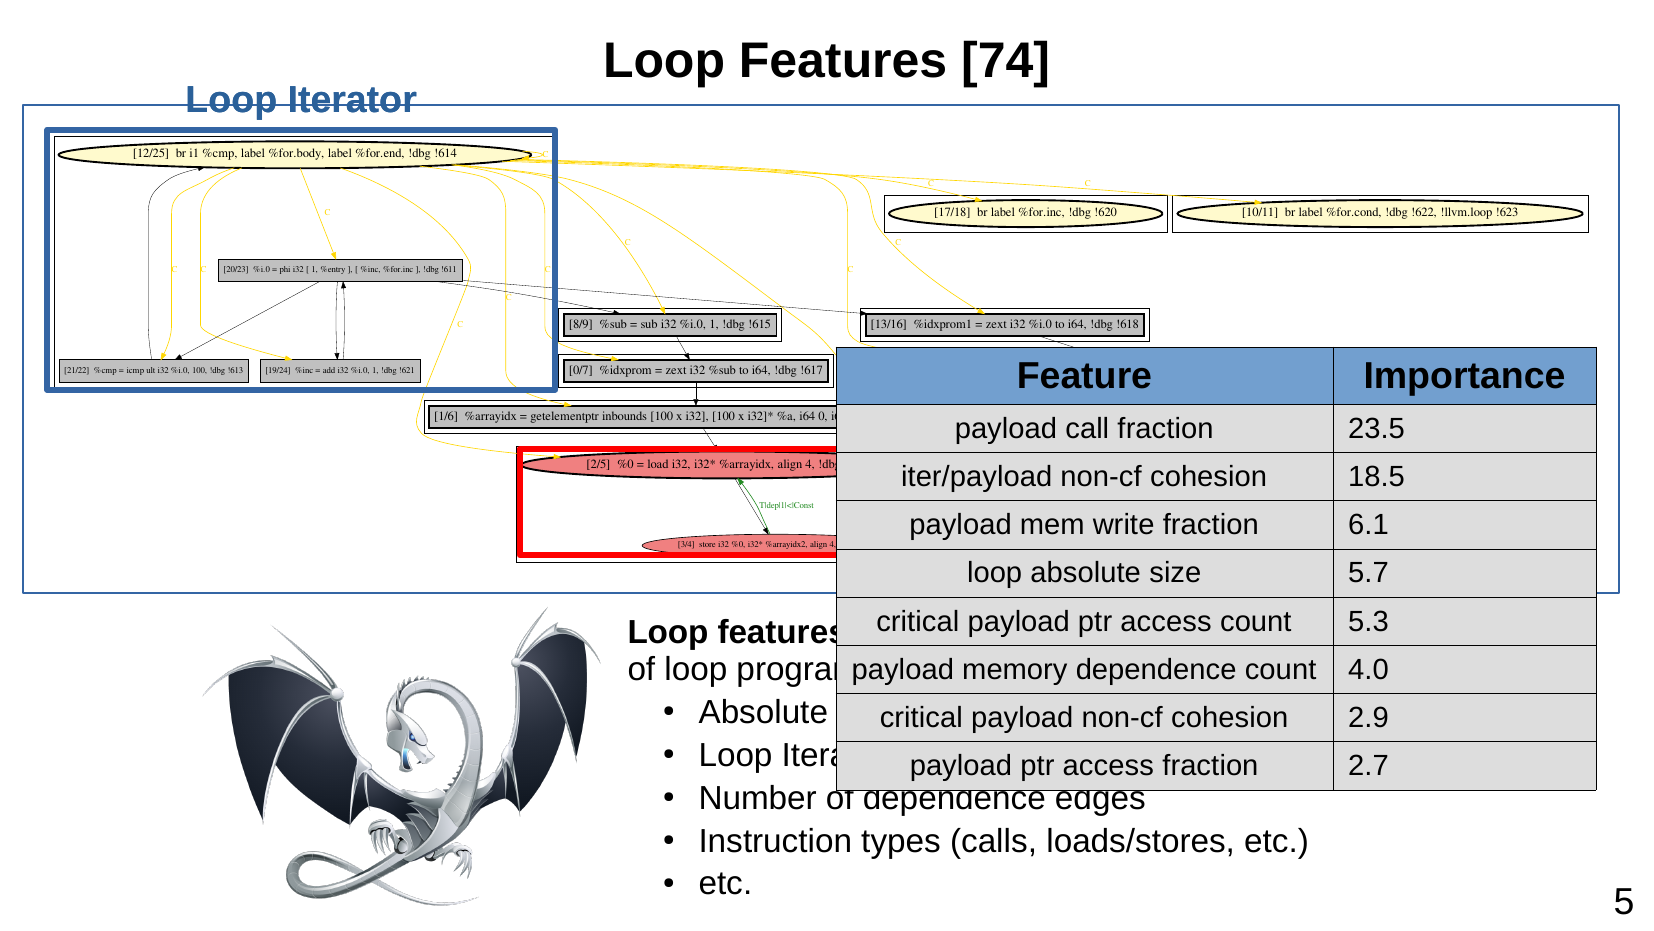

Loop Features [74]
Loop Iterator
Loop Iterator
| Feature | Importance |
| --- | --- |
| payload call fraction | 23.5 |
| iter/payload non-cf cohesion | 18.5 |
| payload mem write fraction | 6.1 |
| loop absolute size | 5.7 |
| critical payload ptr access count | 5.3 |
| payload memory dependence count | 4.0 |
| critical payload non-cf cohesion | 2.9 |
| payload ptr access fraction | 2.7 |
Loop Critical Payload
Loop features are based on static structural properties of loop program depencence graphs (PDGs):
Absolute size
Loop Iterator/Payload cohesion
Number of dependence edges
Instruction types (calls, loads/stores, etc.)
etc.
5